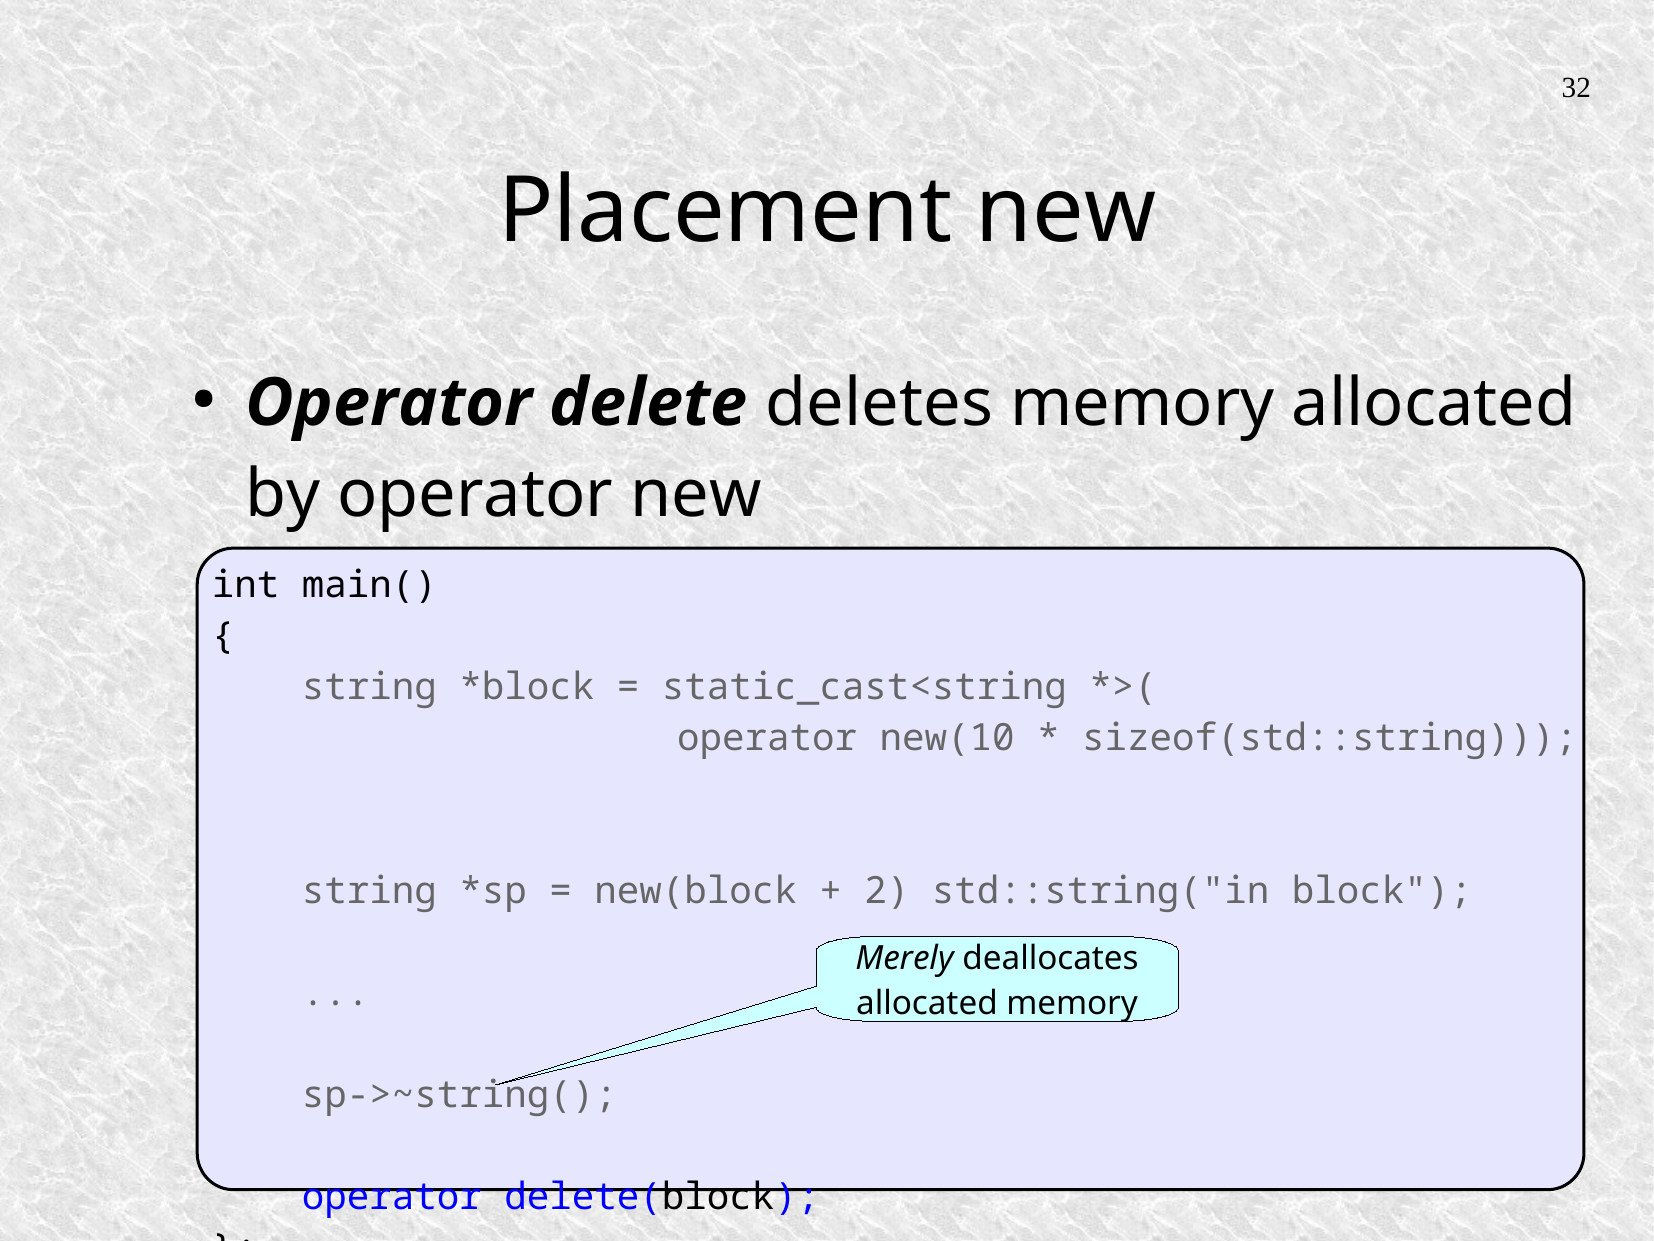

32
# Placement new
Operator delete deletes memory allocated by operator new
int main()
{
 string *block = static_cast<string *>(
						 operator new(10 * sizeof(std::string)));
 string *sp = new(block + 2) std::string("in block");
 ...
 sp->~string();
 operator delete(block);
};
Merely deallocates
allocated memory